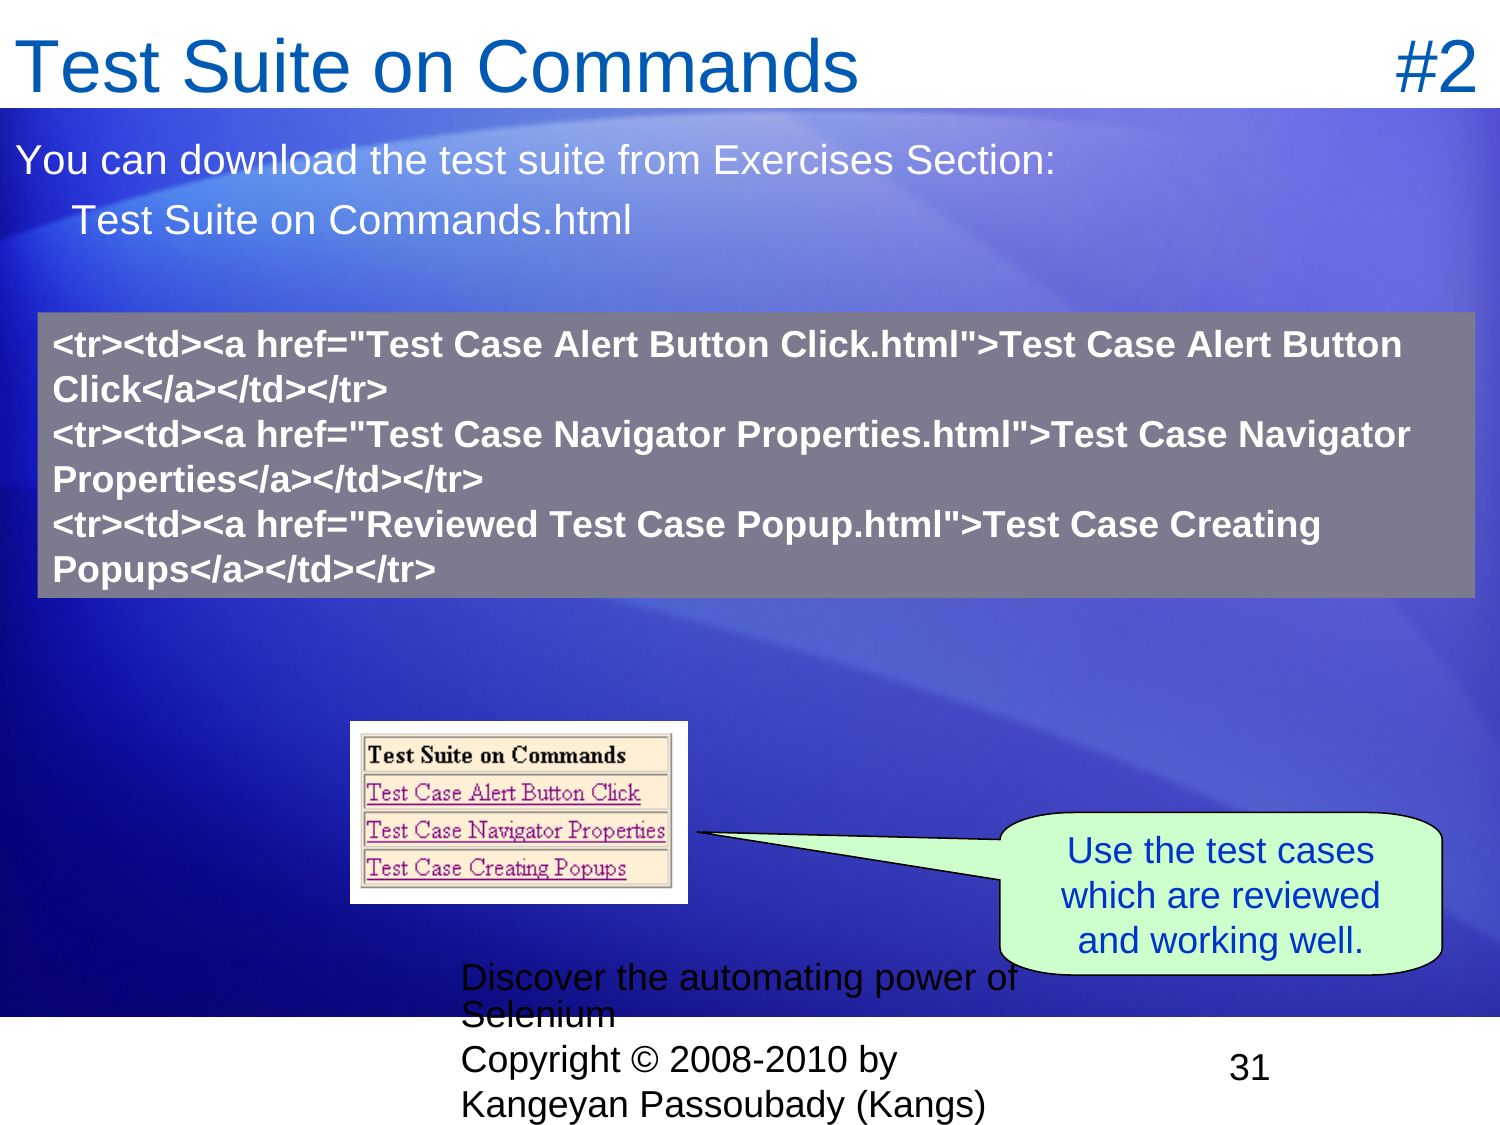

# Test Suite on Commands		 #2
You can download the test suite from Exercises Section:
	Test Suite on Commands.html
<tr><td><a href="Test Case Alert Button Click.html">Test Case Alert Button Click</a></td></tr>
<tr><td><a href="Test Case Navigator Properties.html">Test Case Navigator Properties</a></td></tr>
<tr><td><a href="Reviewed Test Case Popup.html">Test Case Creating Popups</a></td></tr>
Use the test cases which are reviewed and working well.
Discover the automating power of Selenium
31